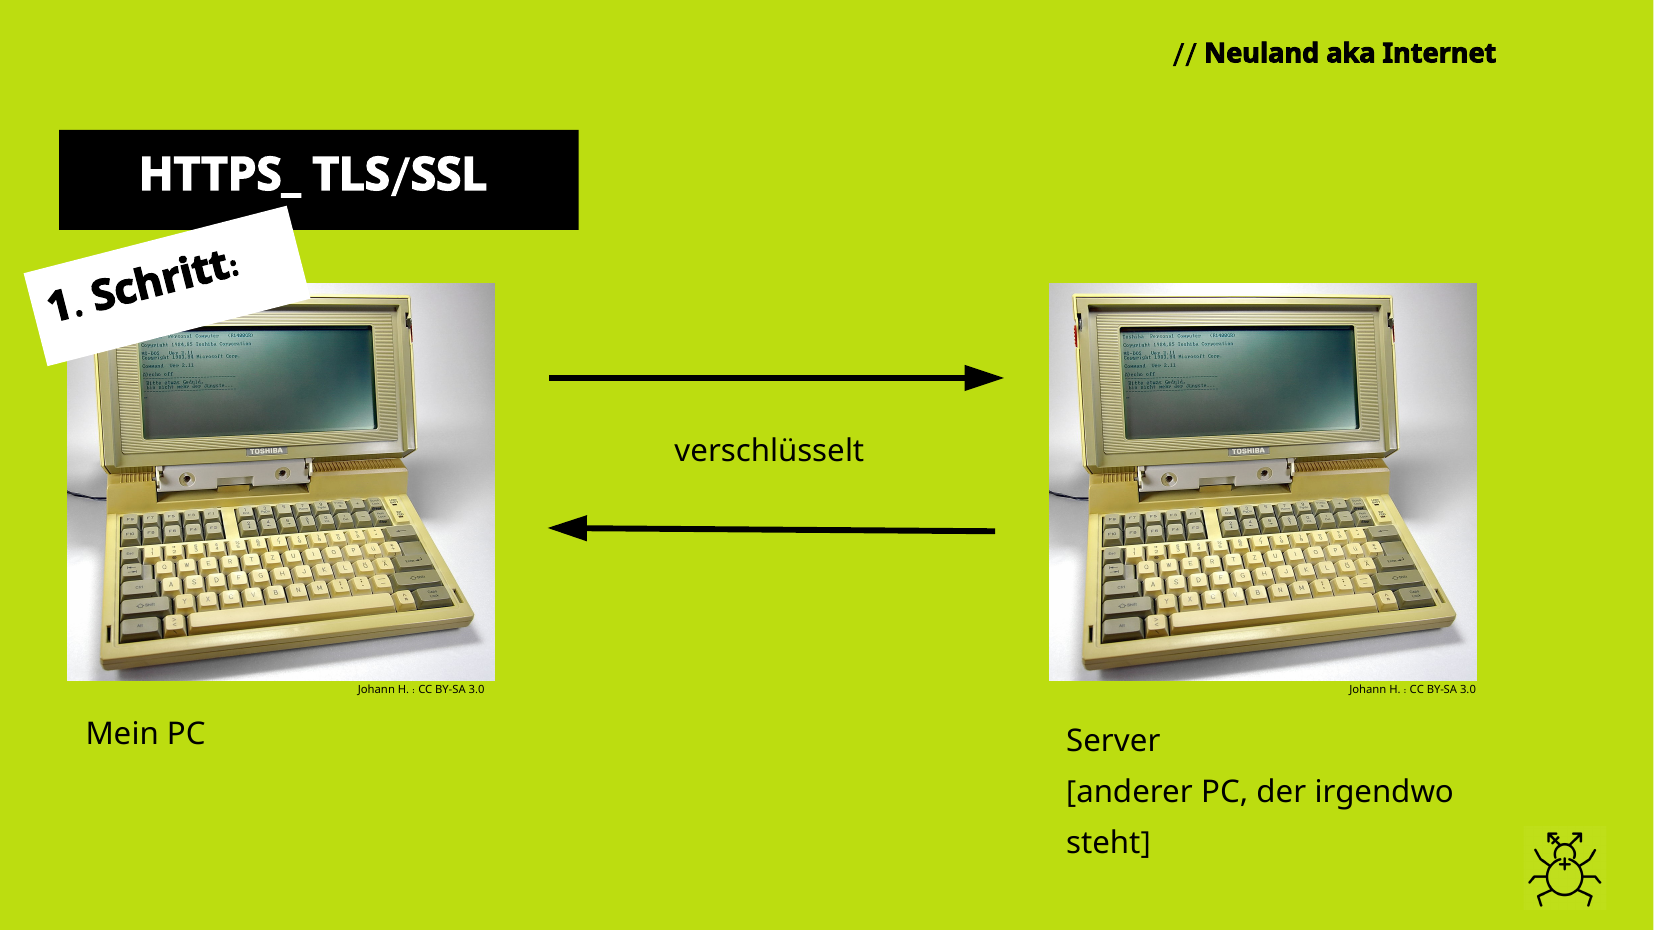

// Neuland aka Internet
# HTTPS_ TLS/SSL
1. Schritt:
verschlüsselt
Johann H. : CC BY-SA 3.0
Johann H. : CC BY-SA 3.0
Mein PC
Server
[anderer PC, der irgendwo steht]